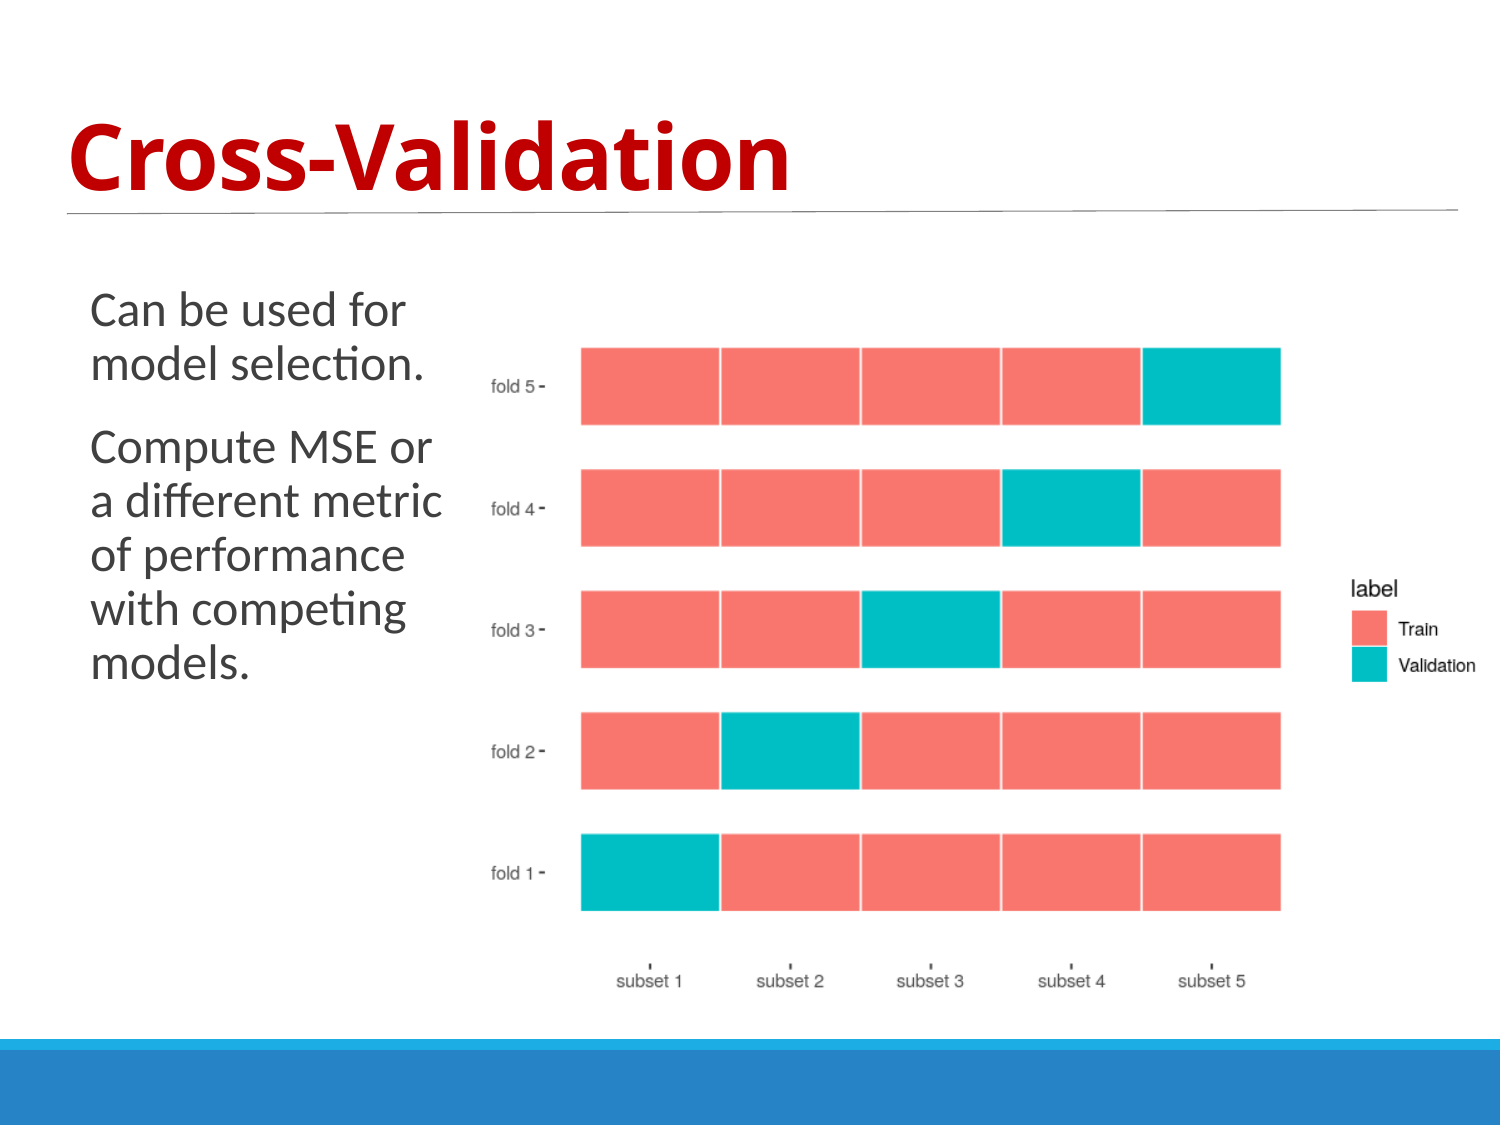

# Cross-Validation
Can be used for model selection.
Compute MSE or a different metric of performance with competing models.